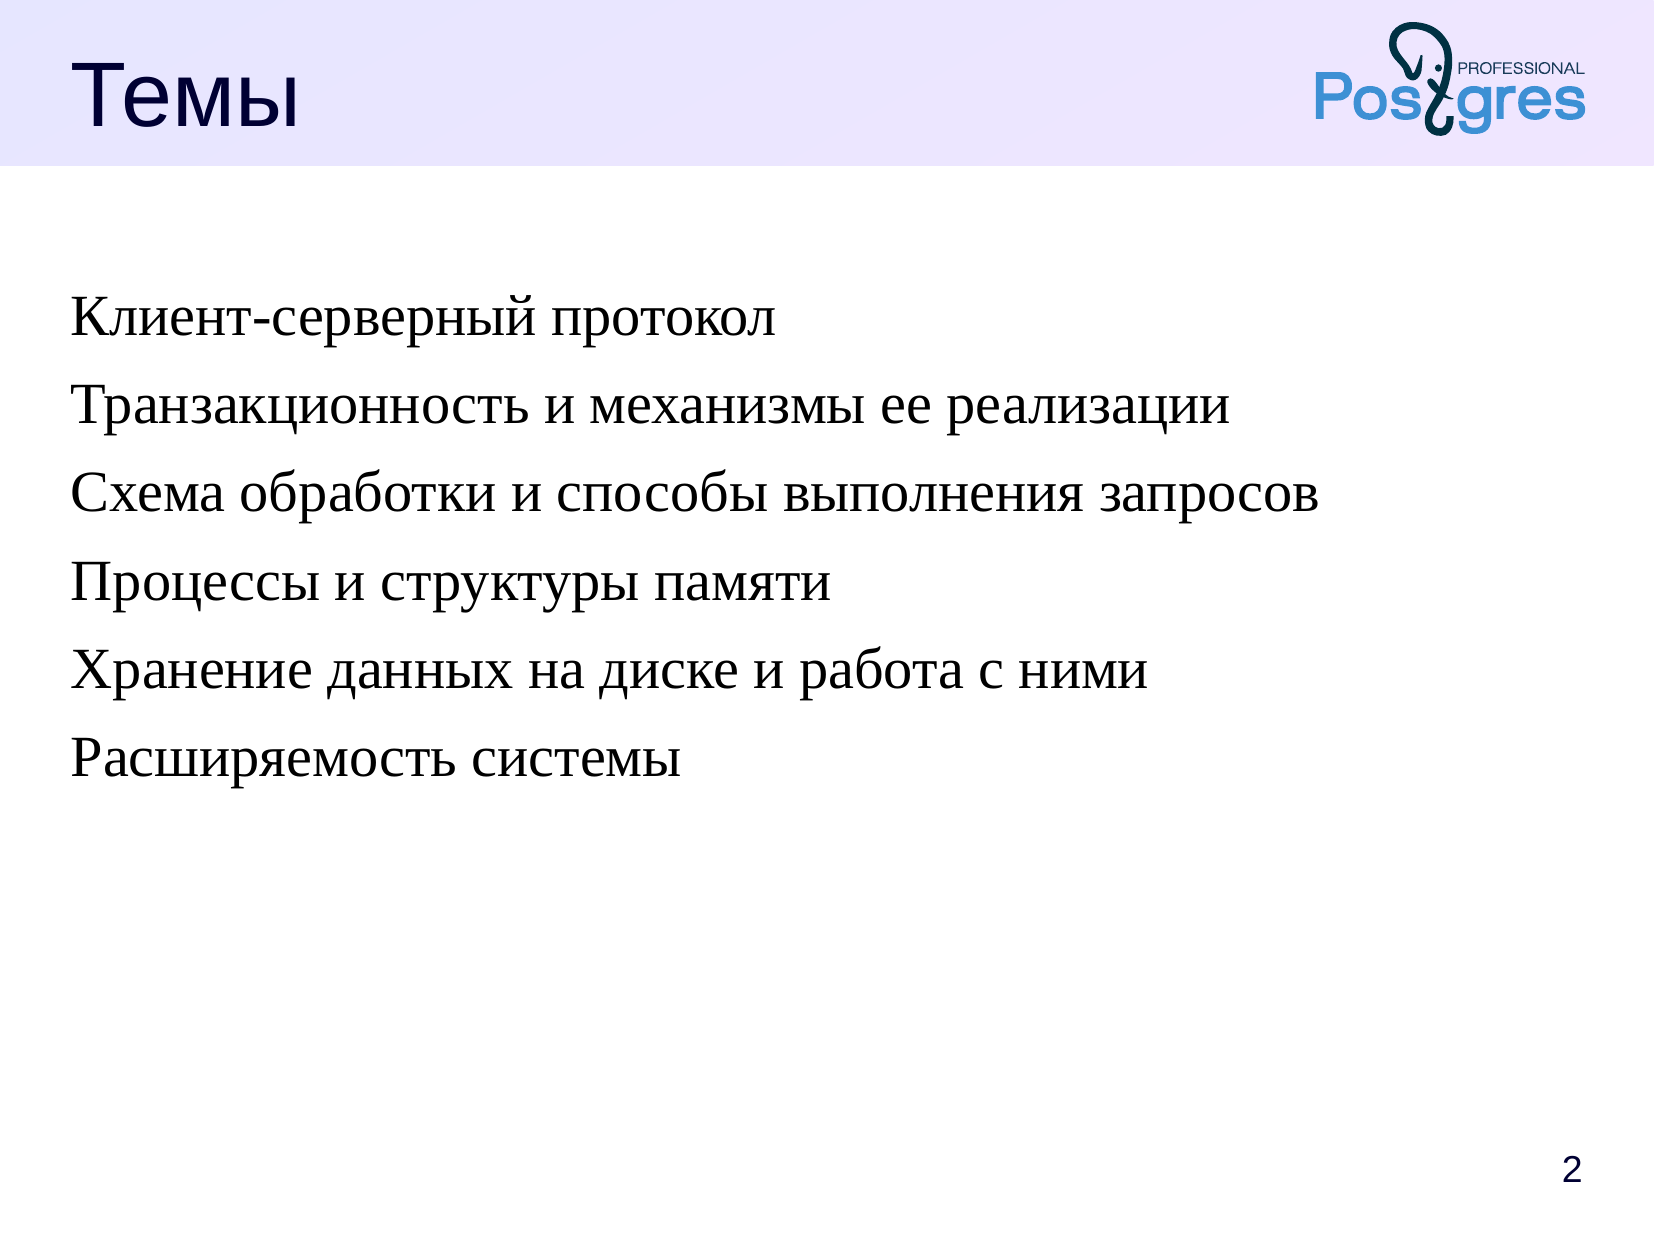

# Темы
Клиент-серверный протокол
Транзакционность и механизмы ее реализации
Схема обработки и способы выполнения запросов
Процессы и структуры памяти
Хранение данных на диске и работа с ними
Расширяемость системы